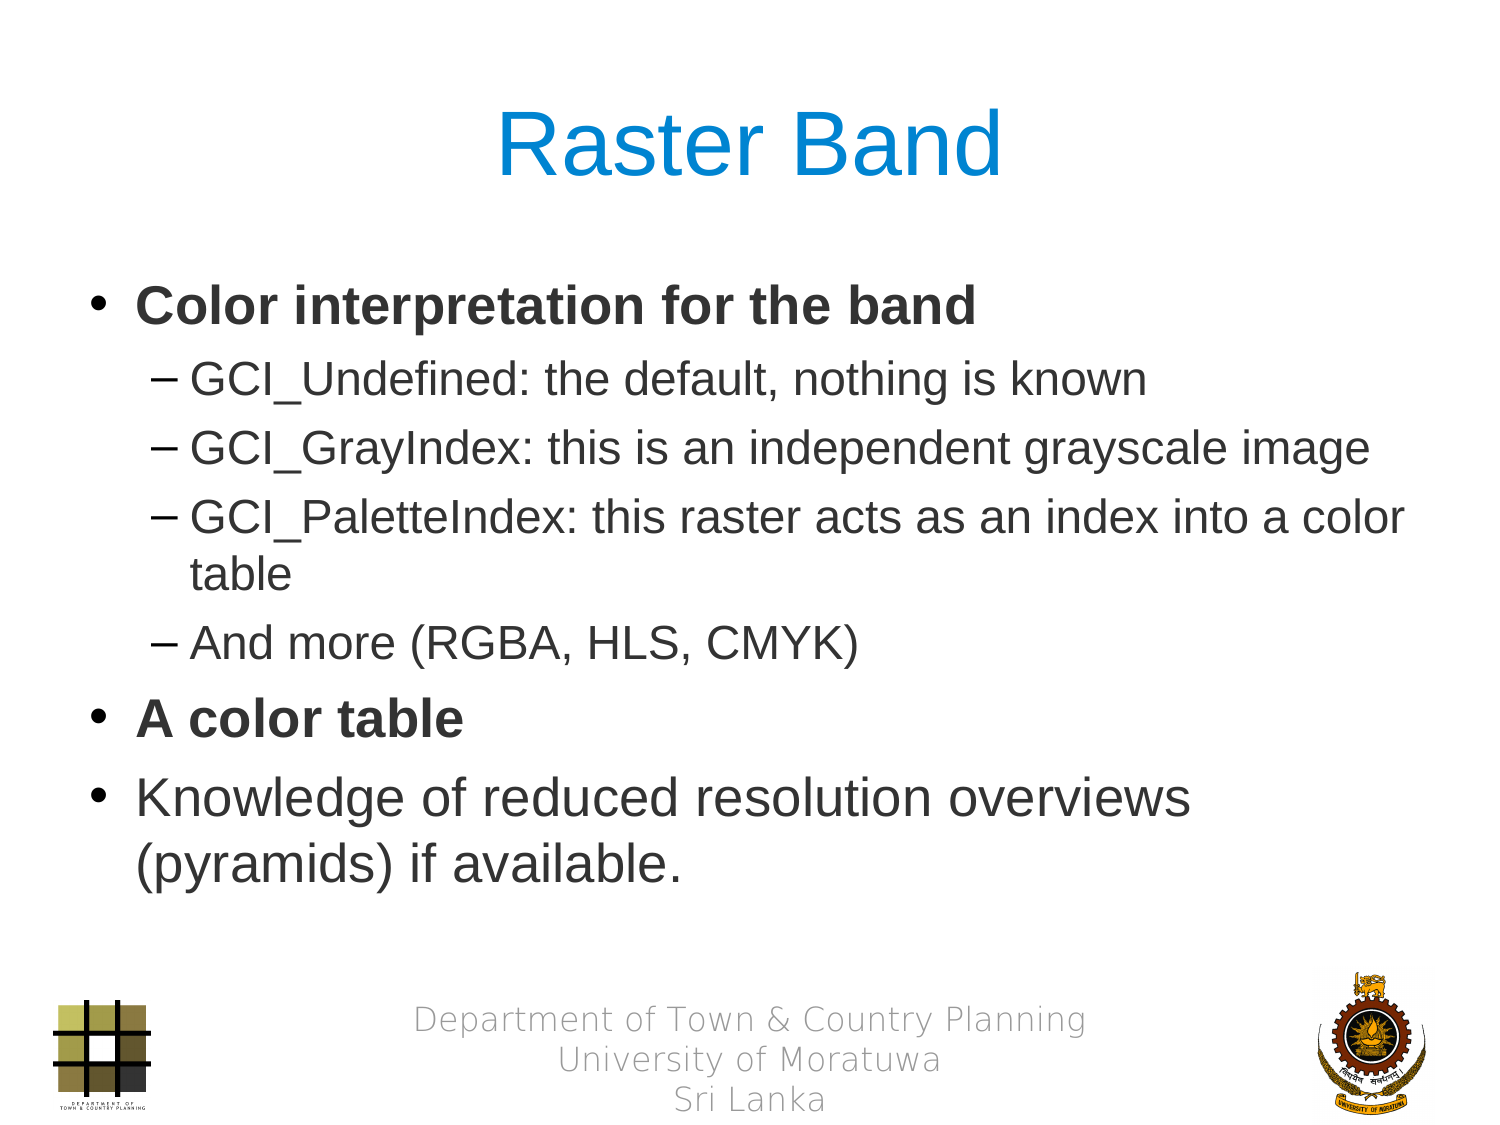

# Raster Band
Color interpretation for the band
GCI_Undefined: the default, nothing is known
GCI_GrayIndex: this is an independent grayscale image
GCI_PaletteIndex: this raster acts as an index into a color table
And more (RGBA, HLS, CMYK)
A color table
Knowledge of reduced resolution overviews (pyramids) if available.